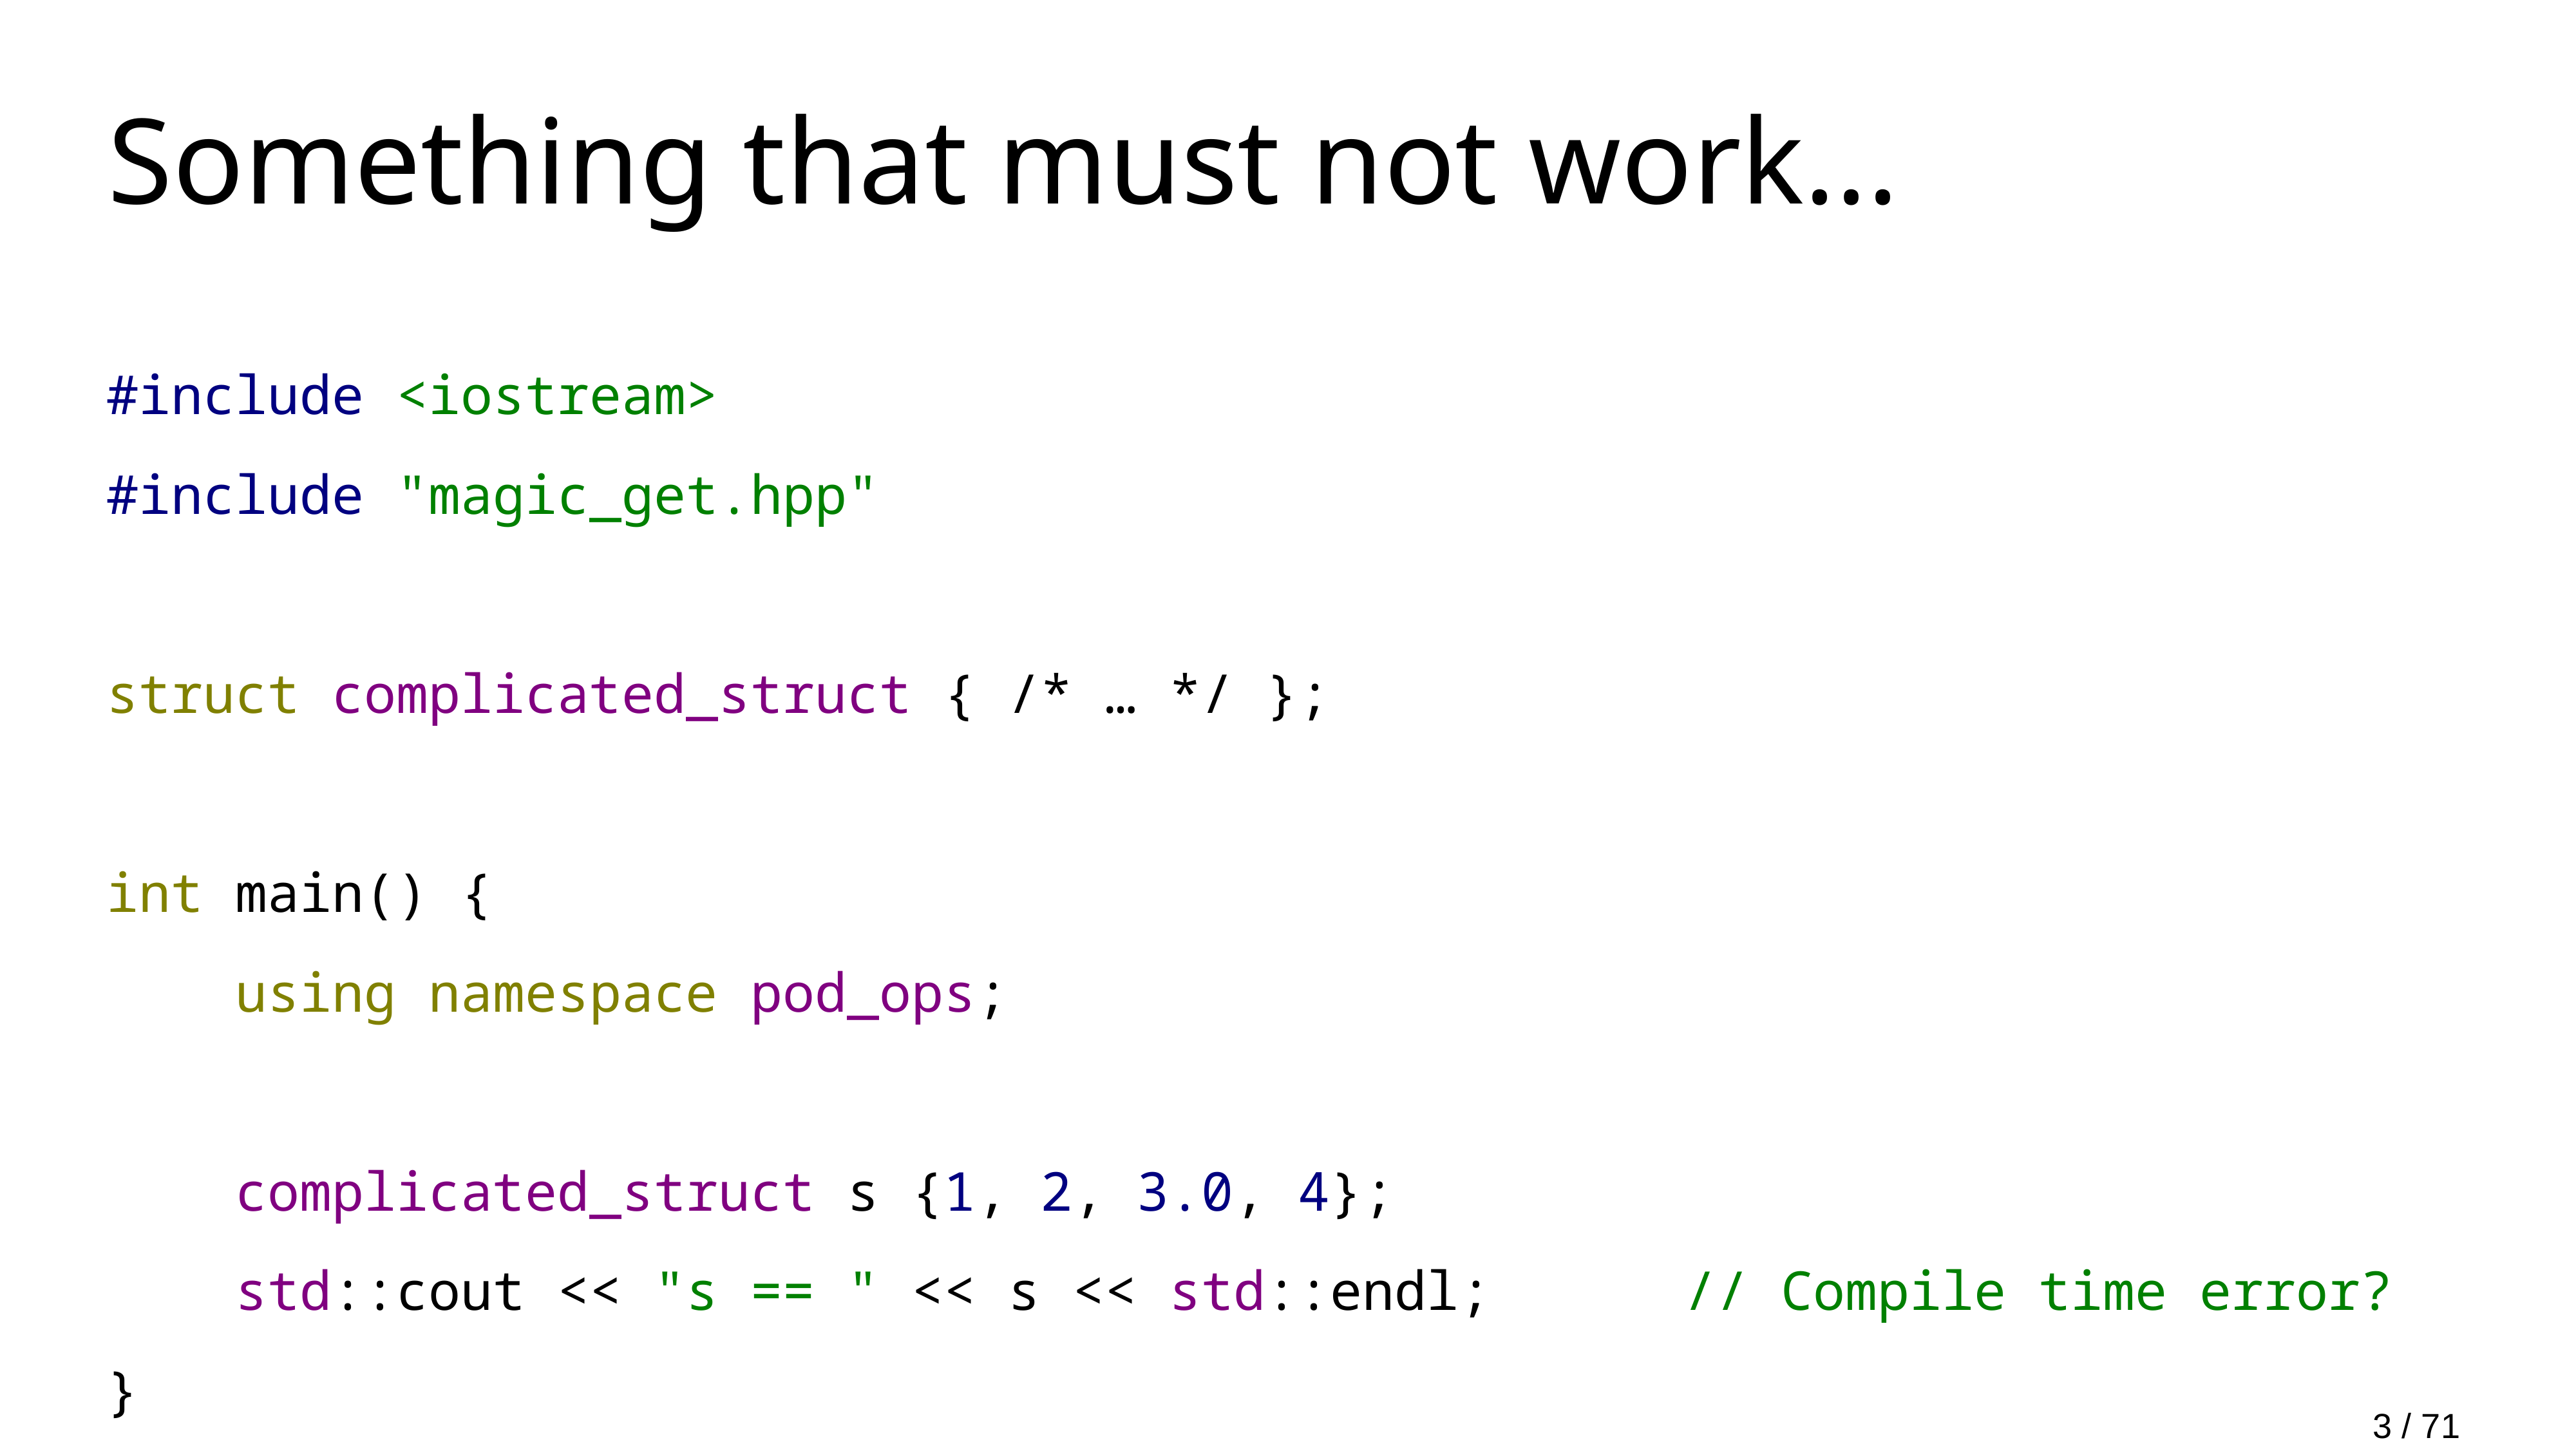

# Something that must not work...
#include <iostream>
#include "magic_get.hpp"
struct complicated_struct { /* … */ };
int main() {
 using namespace pod_ops;
 complicated_struct s {1, 2, 3.0, 4};
 std::cout << "s == " << s << std::endl; // Compile time error?
}